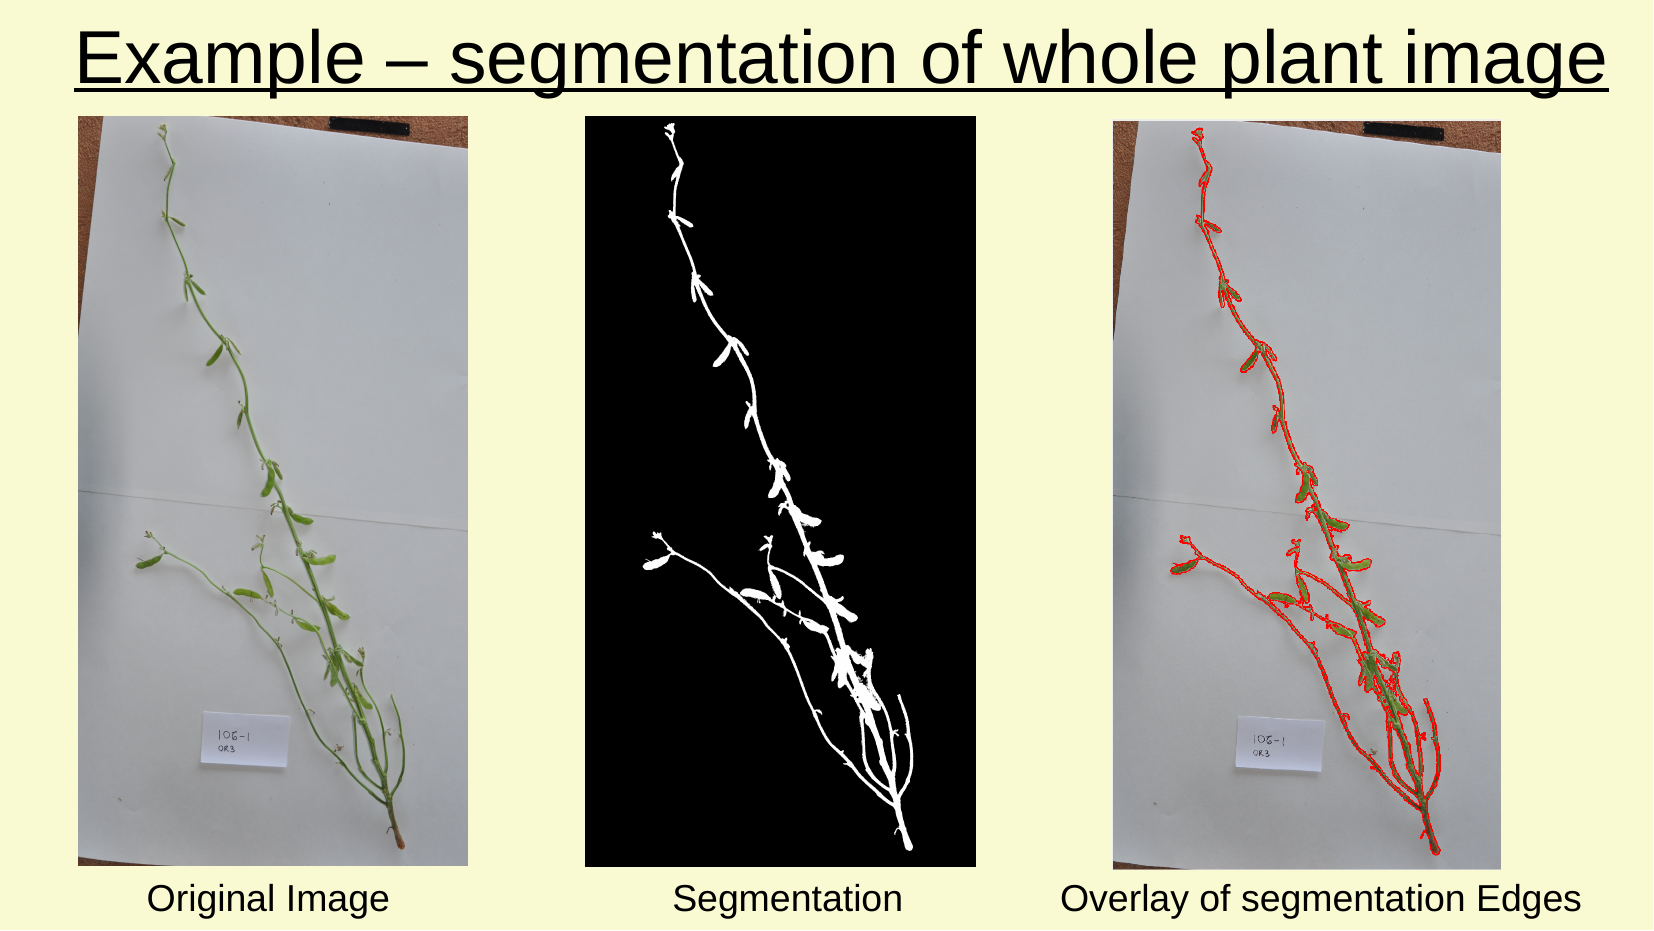

# Example – segmentation of whole plant image
 Original Image Segmentation Overlay of segmentation Edges